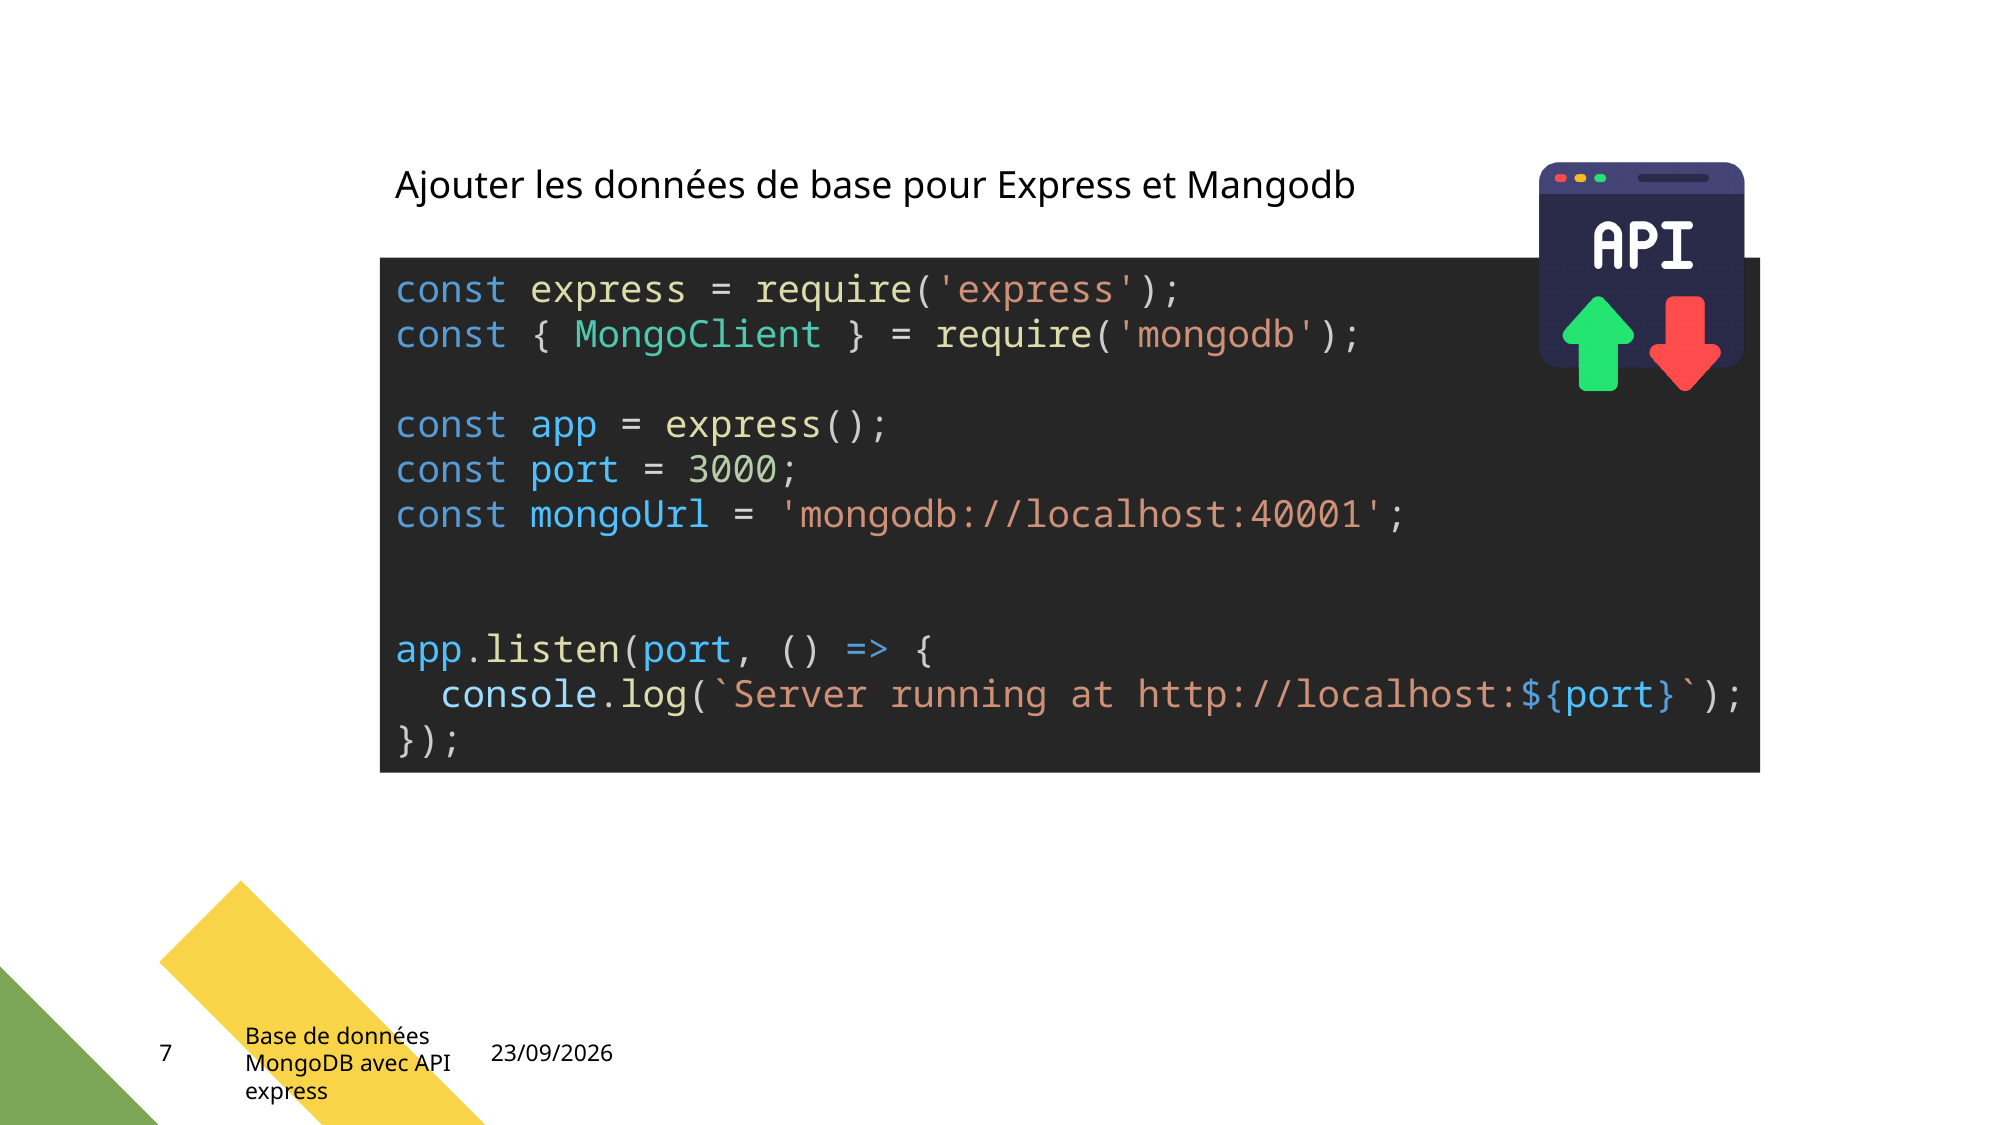

# Introduction
Ajouter les données de base pour Express et Mangodb
const express = require('express');
const { MongoClient } = require('mongodb');
const app = express();
const port = 3000;
const mongoUrl = 'mongodb://localhost:40001';
app.listen(port, () => {
  console.log(`Server running at http://localhost:${port}`);
});
Base de données MongoDB avec API express